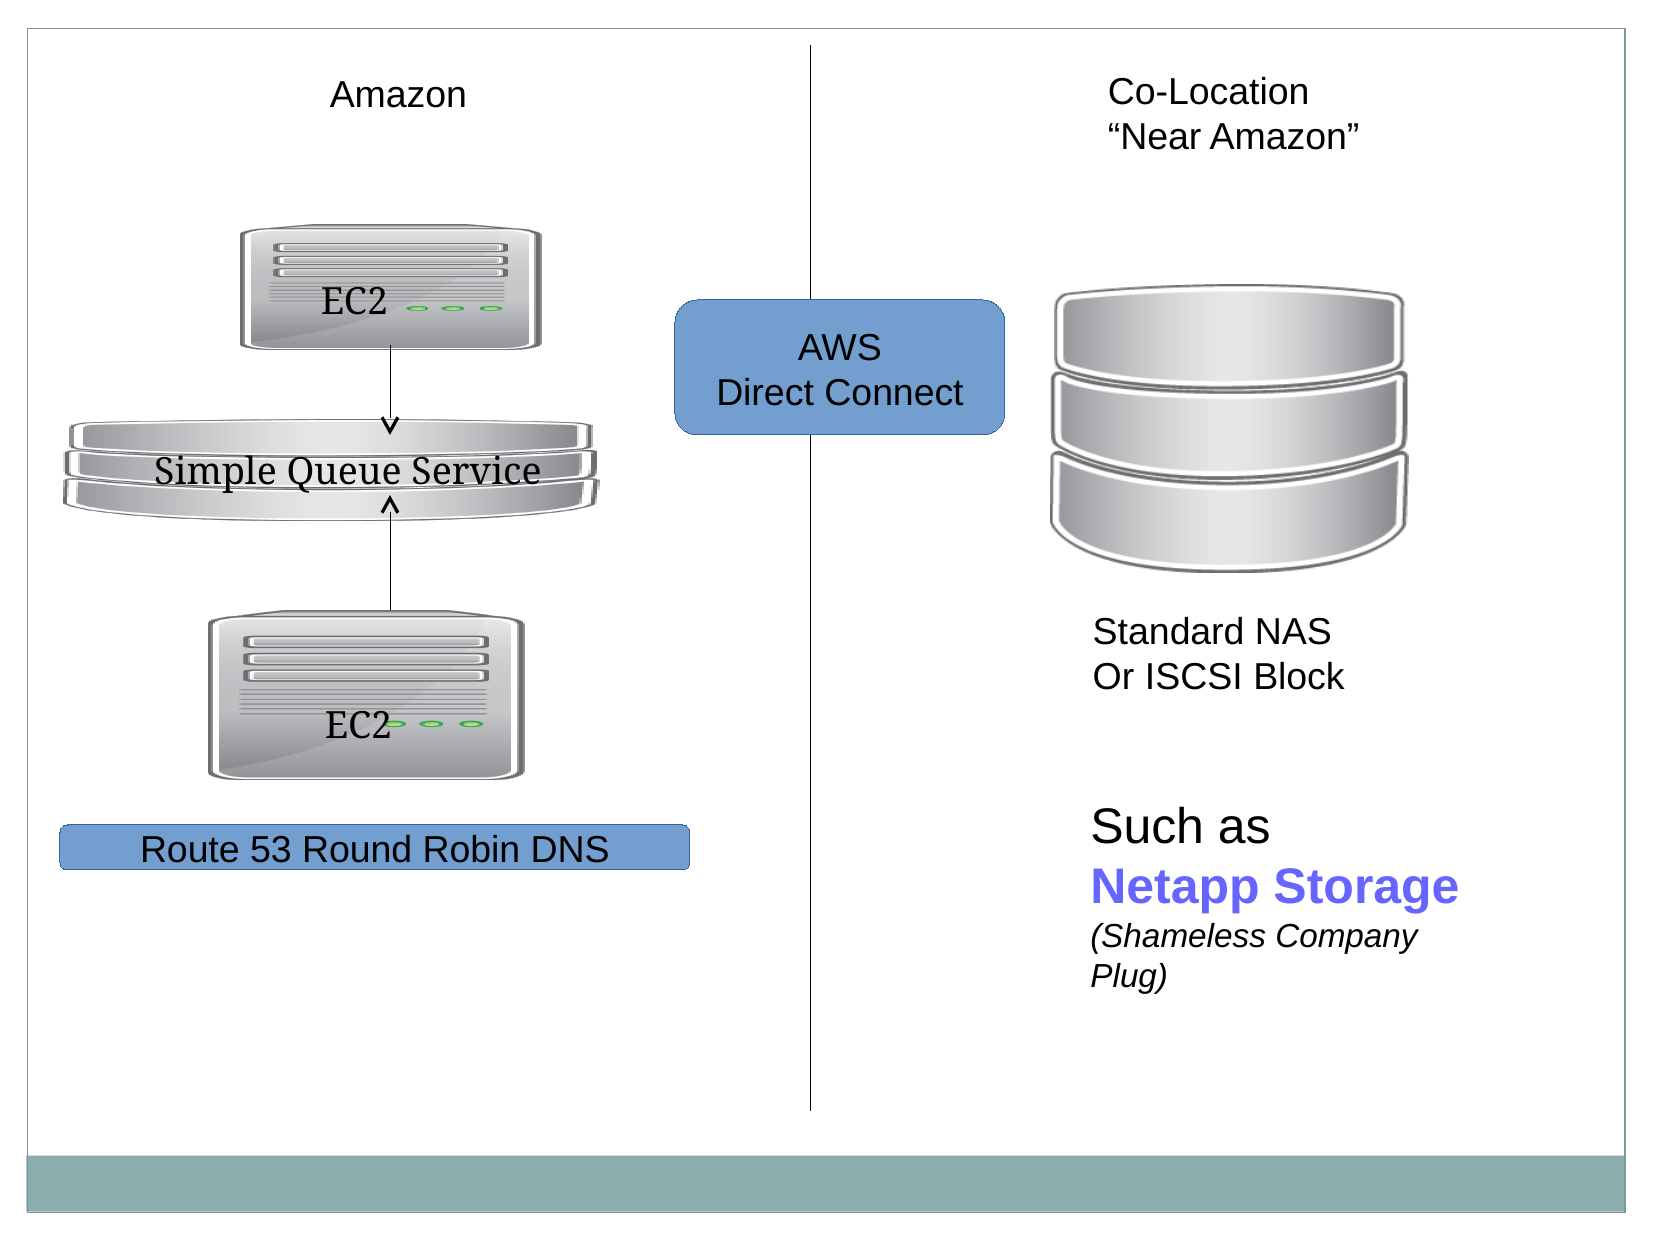

Co-Location
“Near Amazon”
Standard NAS
Or ISCSI Block
Amazon
EC2
AWS
Direct Connect
Simple Queue Service
EC2
Such as
Netapp Storage
(Shameless Company Plug)
Route 53 Round Robin DNS